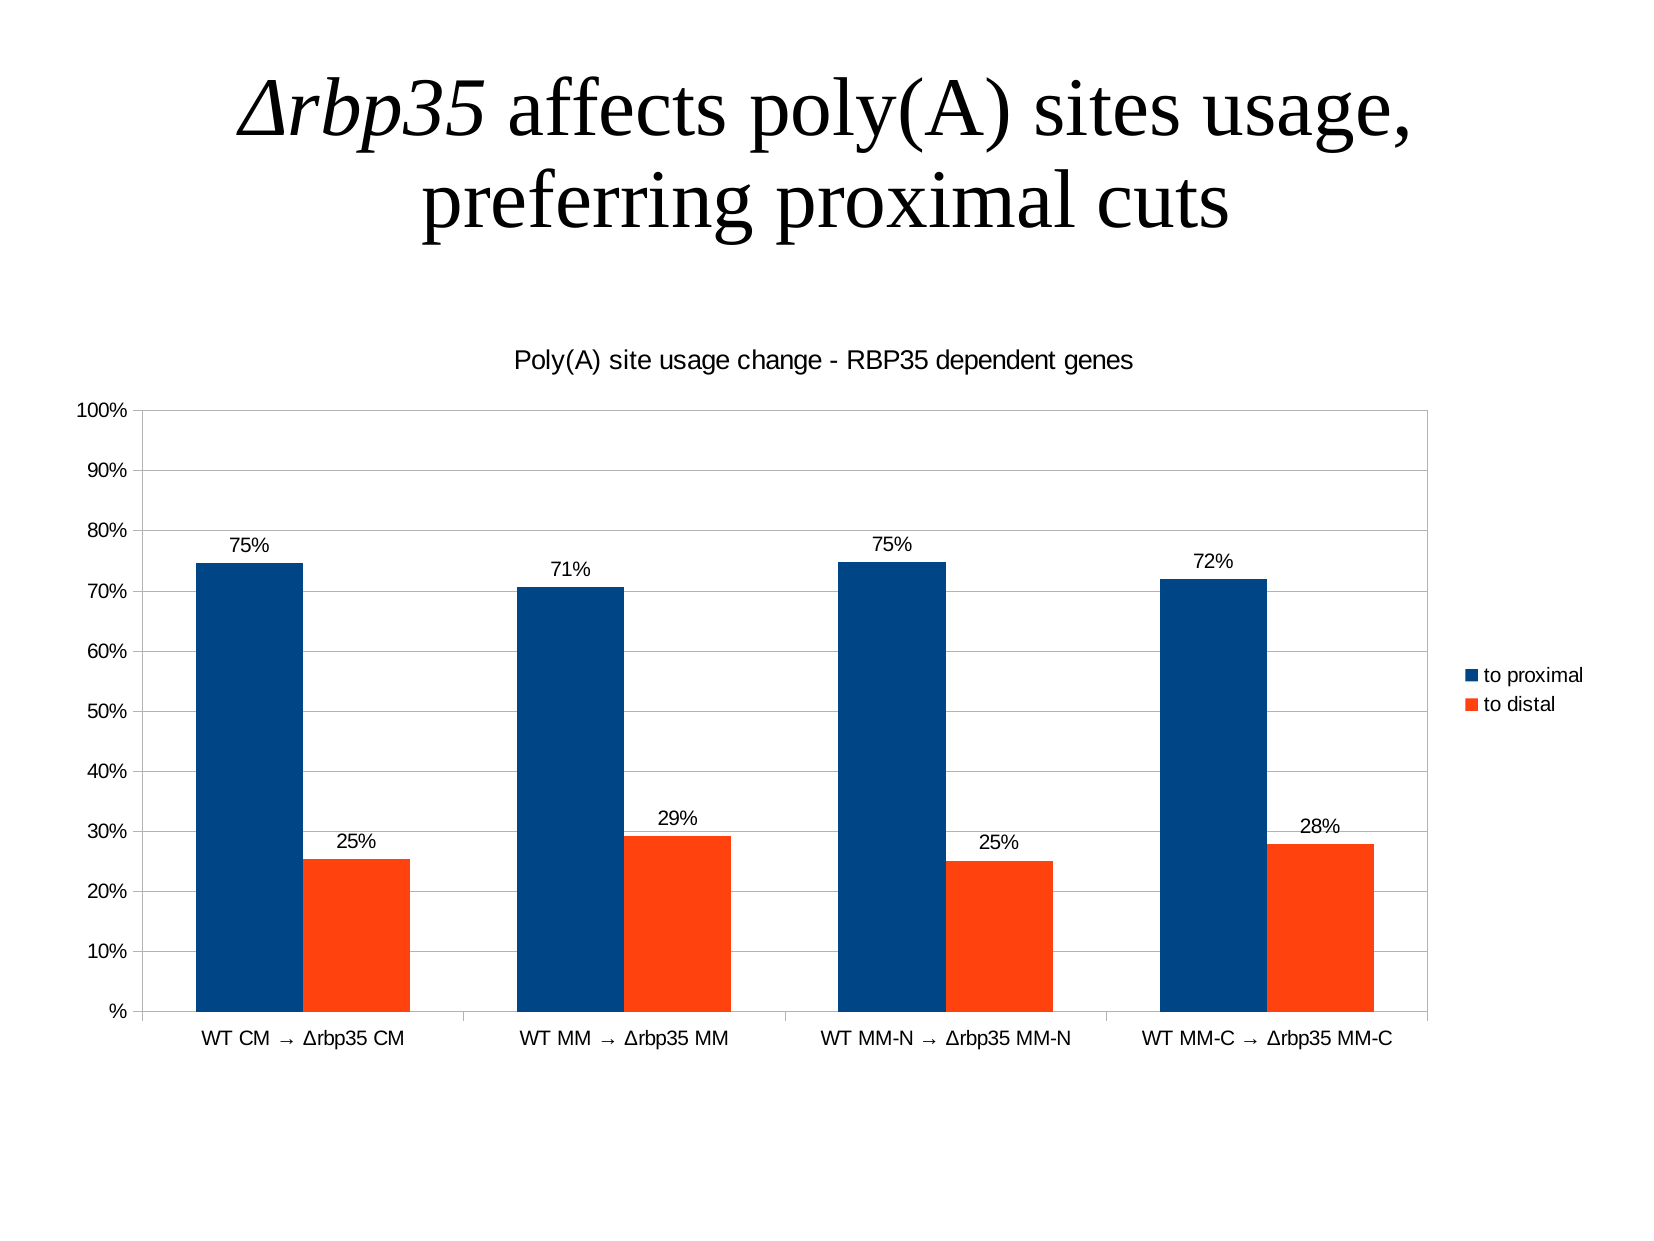

# Δrbp35 affects poly(A) sites usage, preferring proximal cuts
### Chart: Poly(A) site usage change - RBP35 dependent genes
| Category | to proximal | to distal |
|---|---|---|
| WT CM → Δrbp35 CM | 0.746 | 0.254 |
| WT MM → Δrbp35 MM | 0.7069 | 0.2931 |
| WT MM-N → Δrbp35 MM-N | 0.7486 | 0.2514 |
| WT MM-C → Δrbp35 MM-C | 0.7207 | 0.2793 |